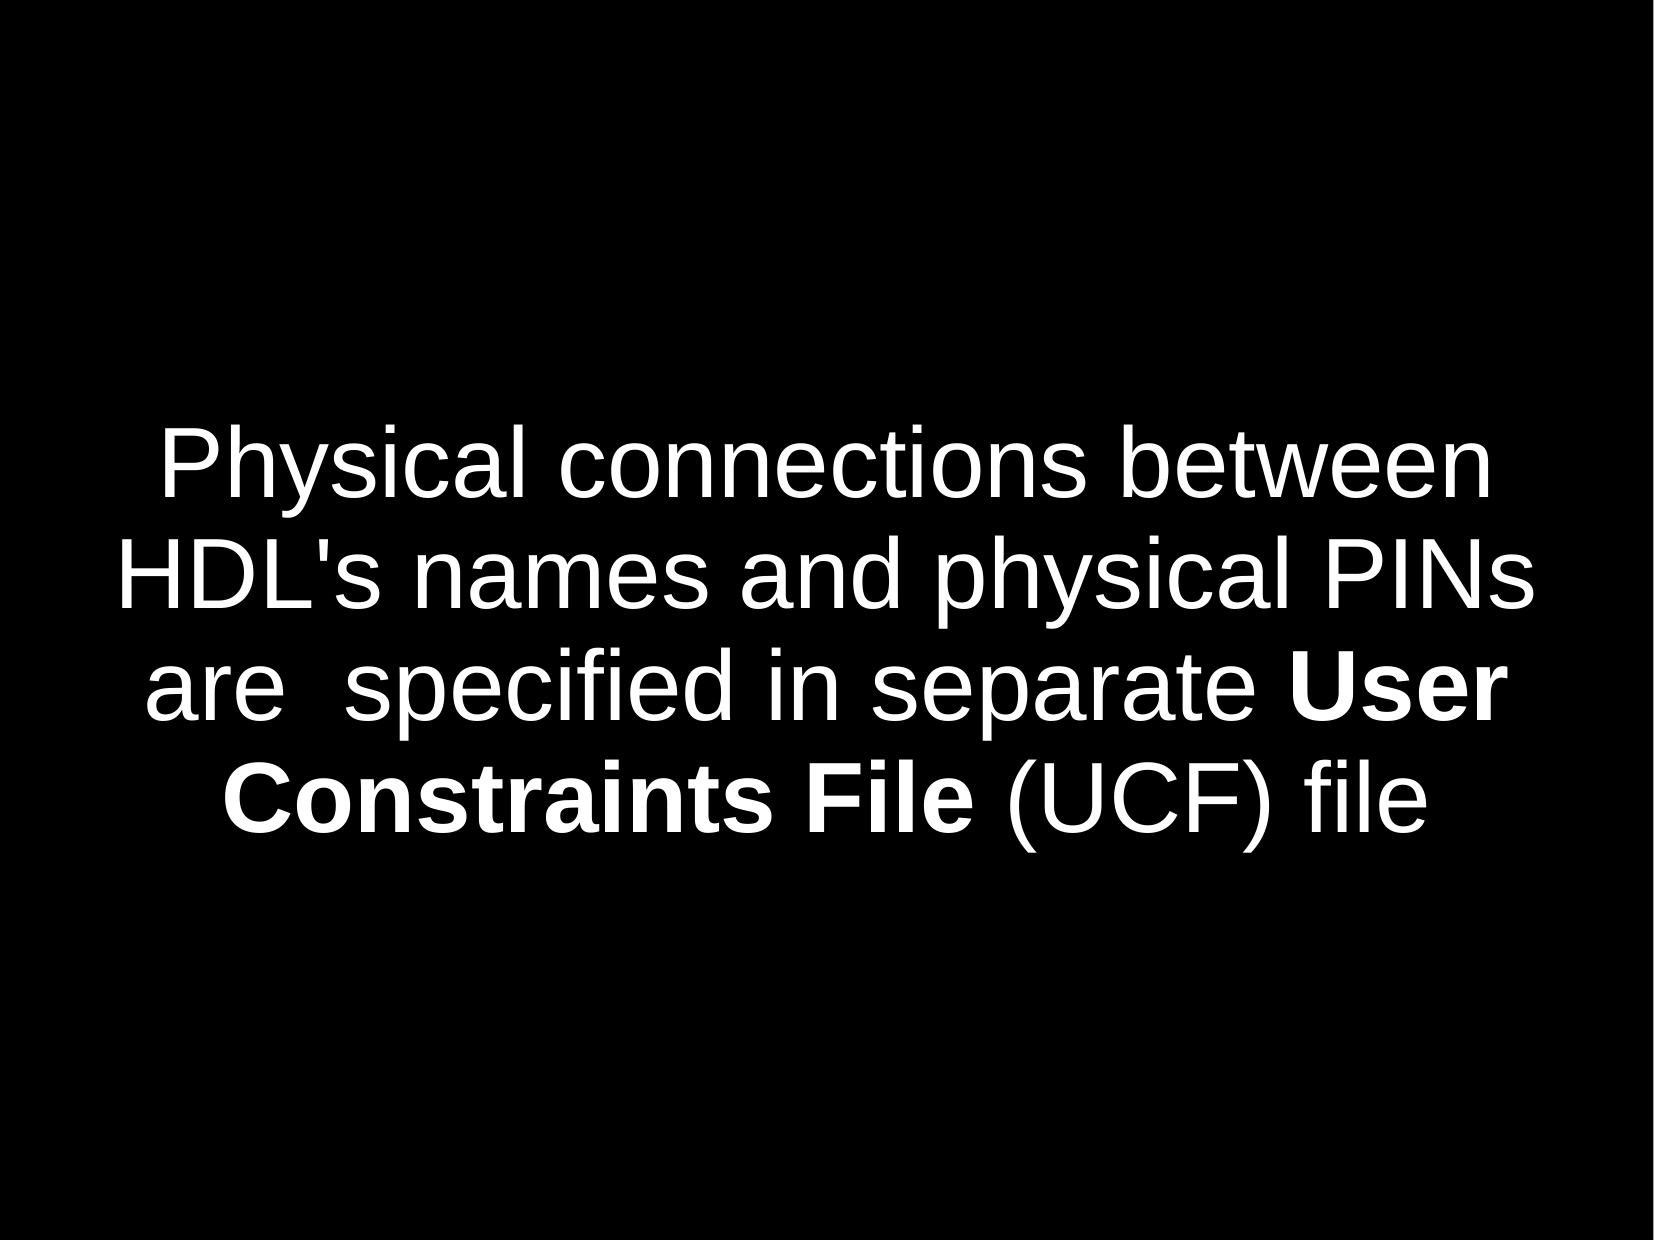

# Physical connections between HDL's names and physical PINs are specified in separate User Constraints File (UCF) file